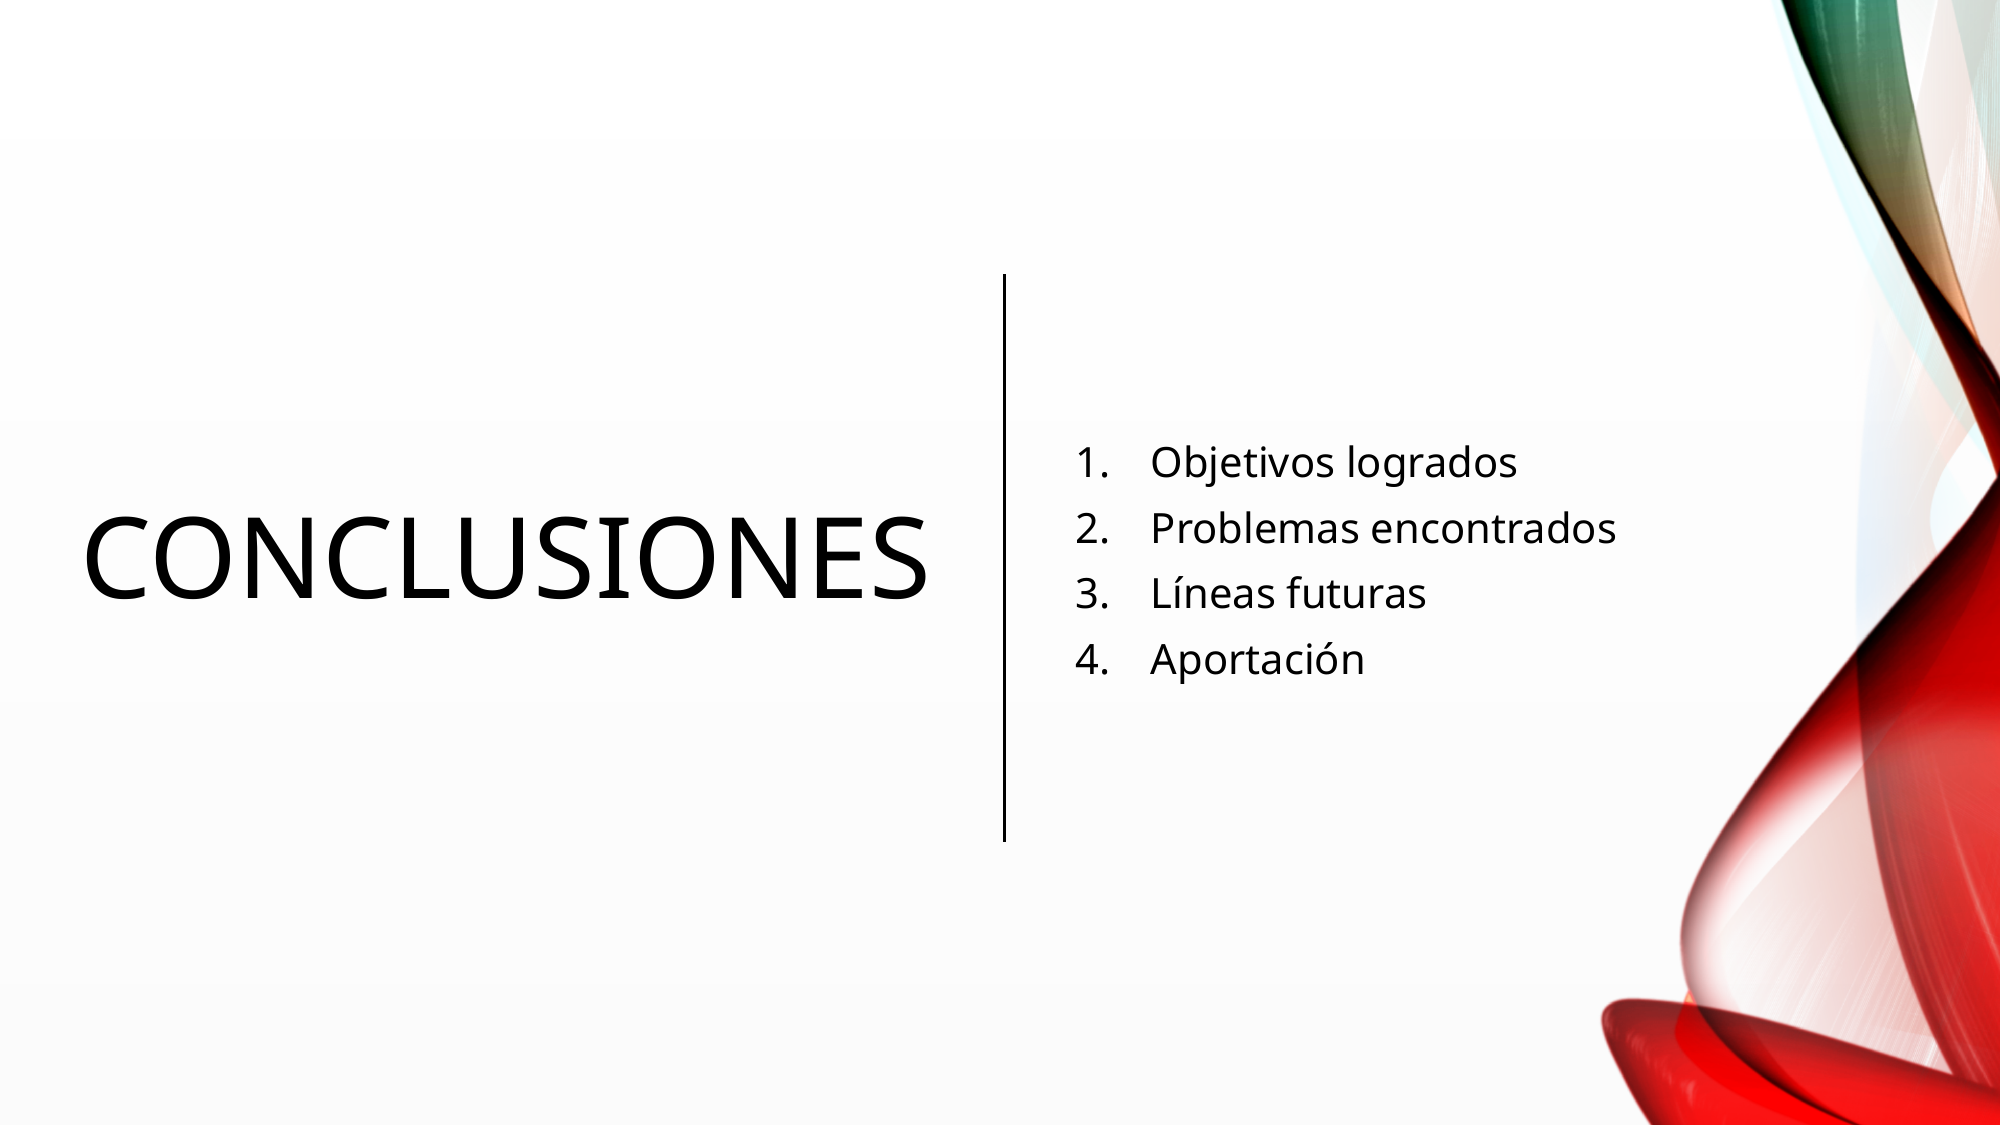

Objetivos logrados
Problemas encontrados
Líneas futuras
Aportación
# conclusiones